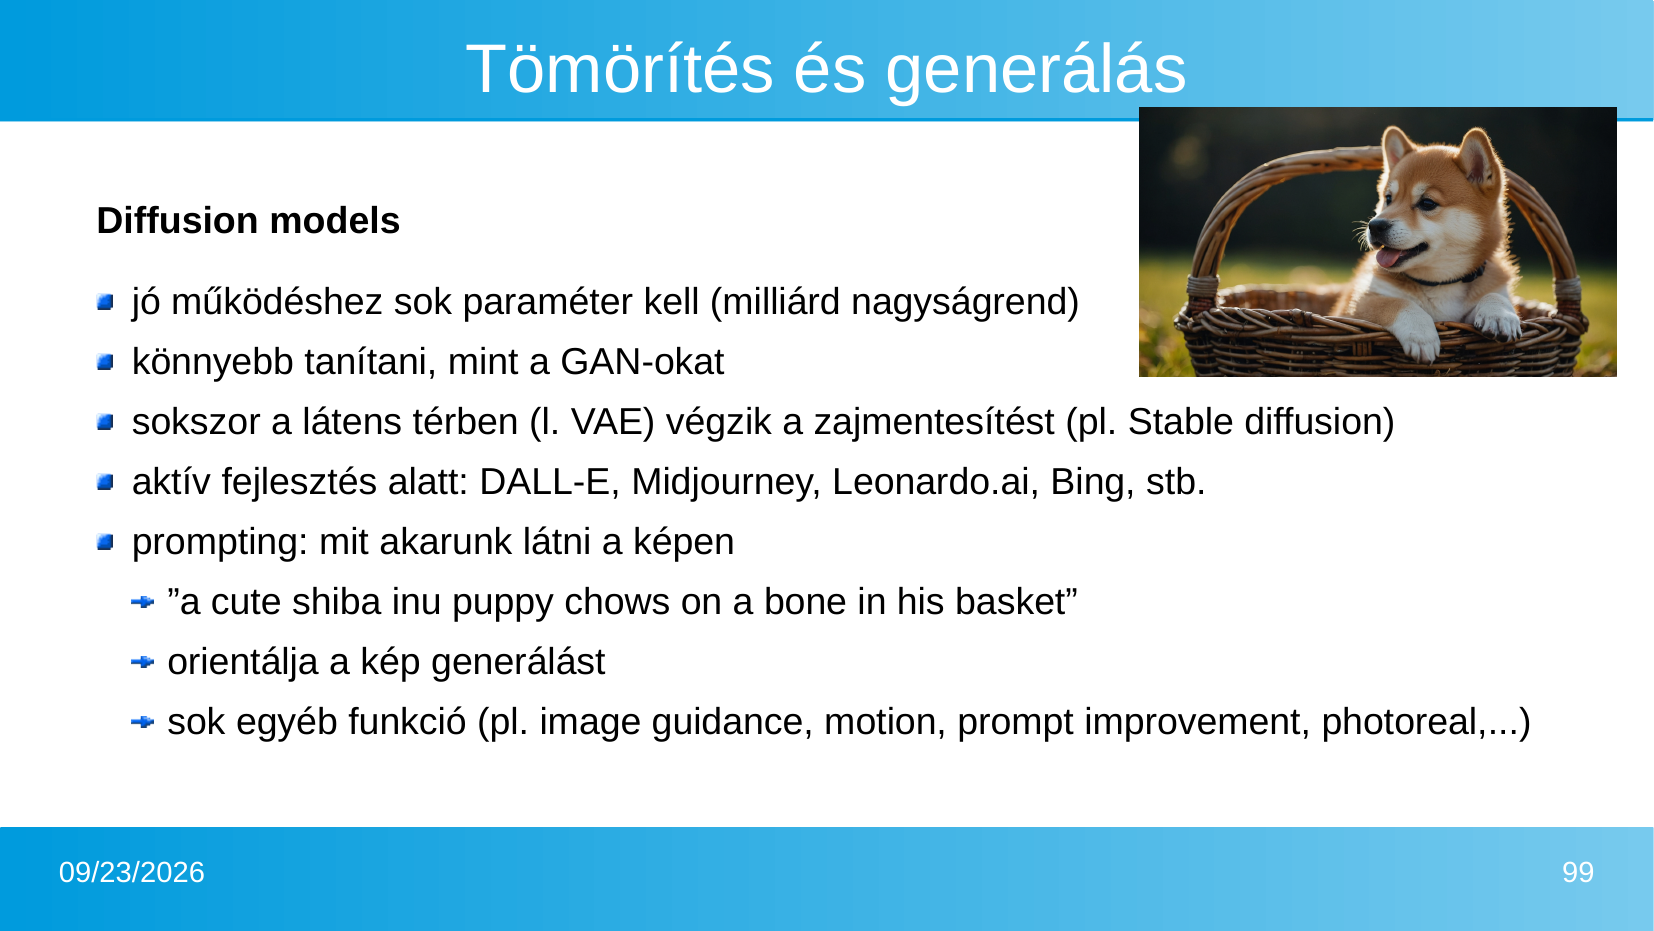

# Tömörítés és generálás
Diffusion models
jó működéshez sok paraméter kell (milliárd nagyságrend)
könnyebb tanítani, mint a GAN-okat
sokszor a látens térben (l. VAE) végzik a zajmentesítést (pl. Stable diffusion)
aktív fejlesztés alatt: DALL-E, Midjourney, Leonardo.ai, Bing, stb.
prompting: mit akarunk látni a képen
”a cute shiba inu puppy chows on a bone in his basket”
orientálja a kép generálást
sok egyéb funkció (pl. image guidance, motion, prompt improvement, photoreal,...)
99